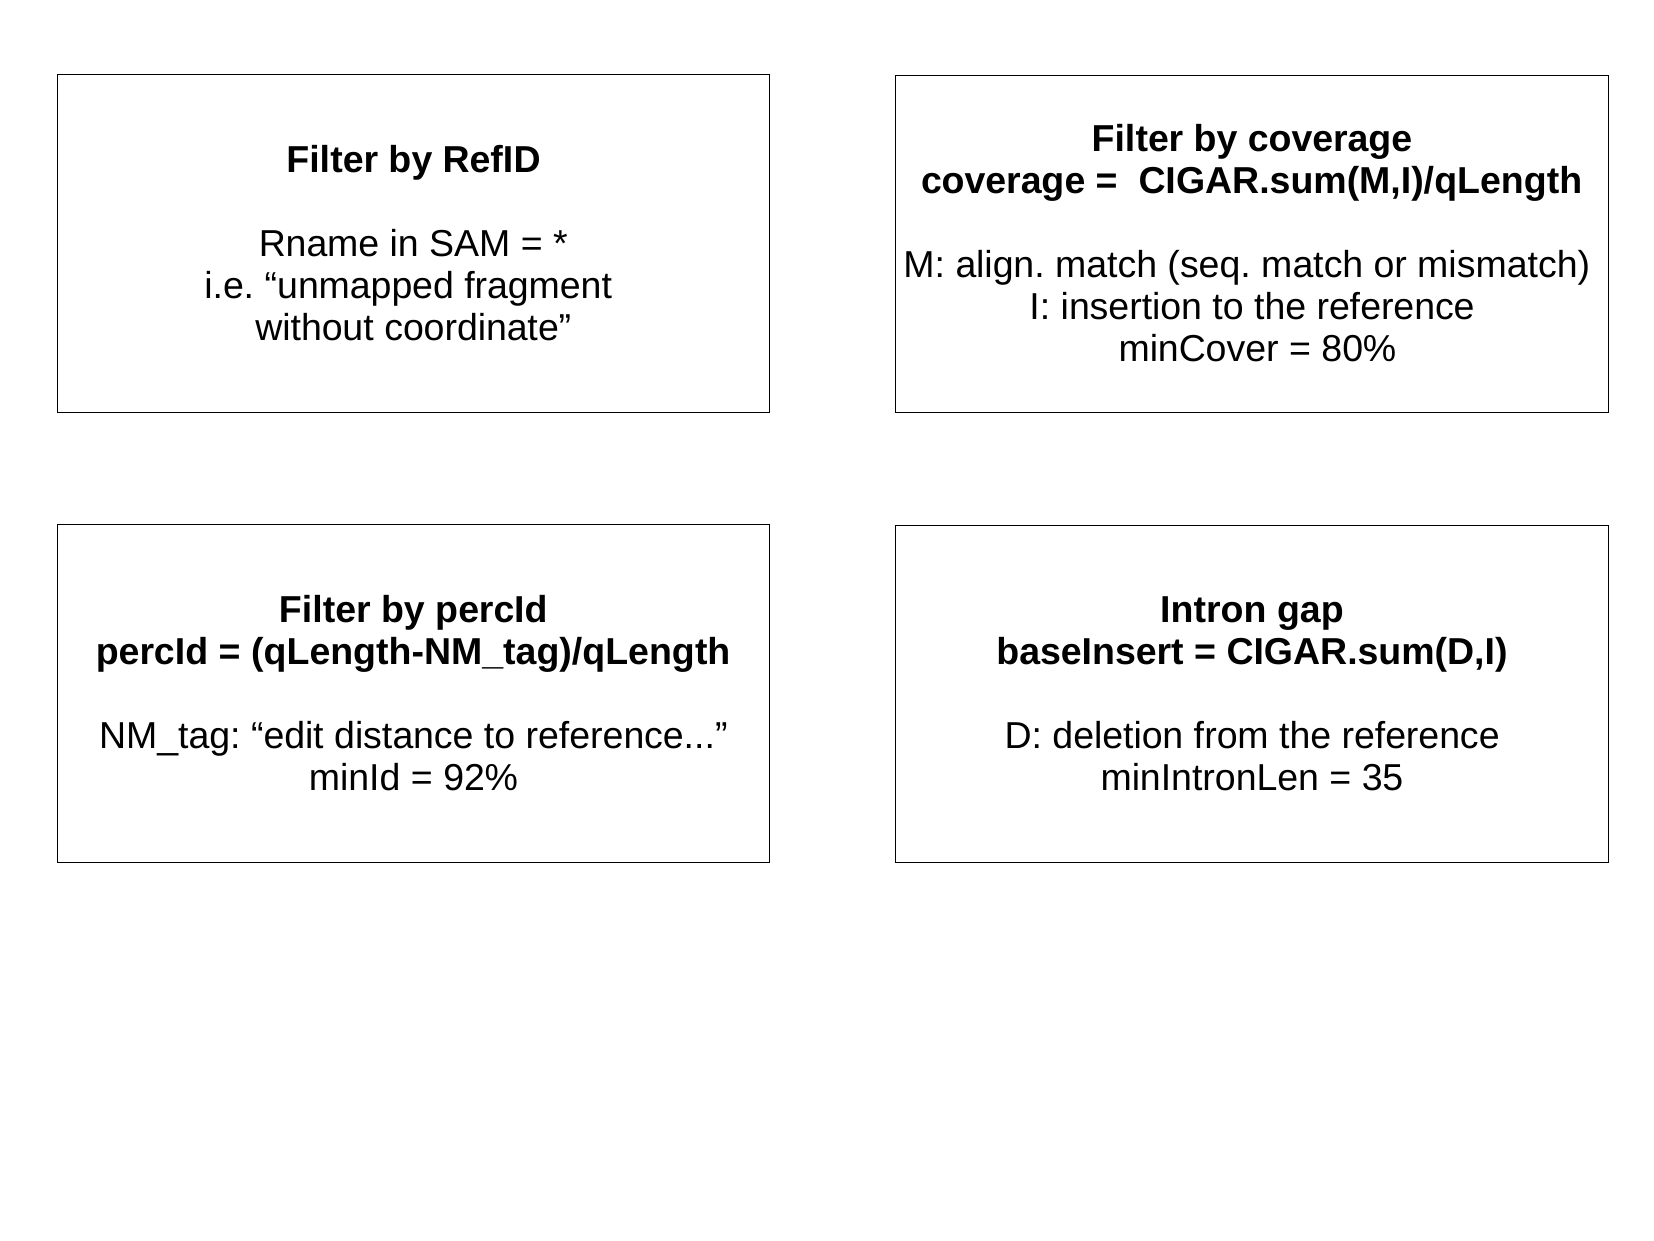

Filter by RefID
Rname in SAM = *
i.e. “unmapped fragment
without coordinate”
Filter by coverage
coverage = CIGAR.sum(M,I)/qLength
M: align. match (seq. match or mismatch)
I: insertion to the reference
 minCover = 80%
Filter by percId
percId = (qLength-NM_tag)/qLength
NM_tag: “edit distance to reference...”
minId = 92%
Intron gap
baseInsert = CIGAR.sum(D,I)
D: deletion from the reference
minIntronLen = 35